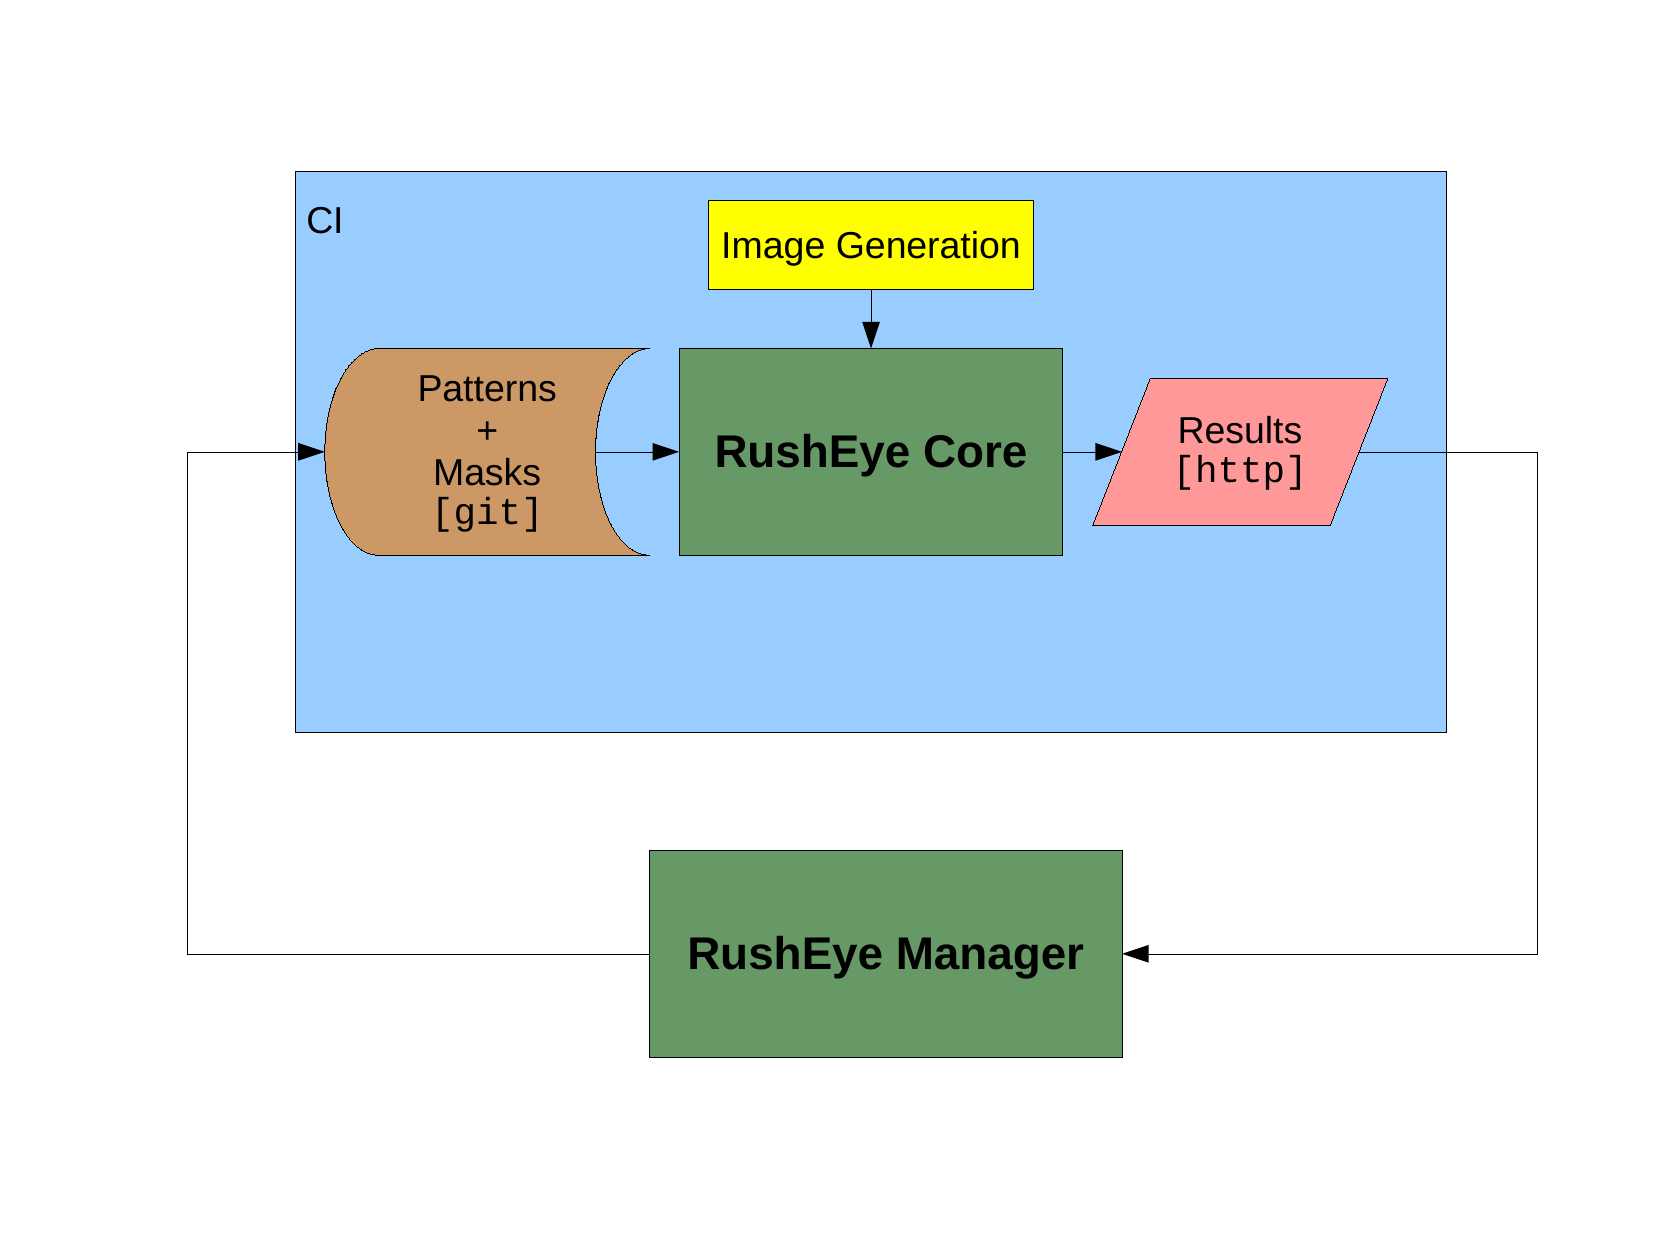

CI
Image Generation
Patterns
+
Masks
[git]
RushEye Core
Results
[http]
RushEye Manager